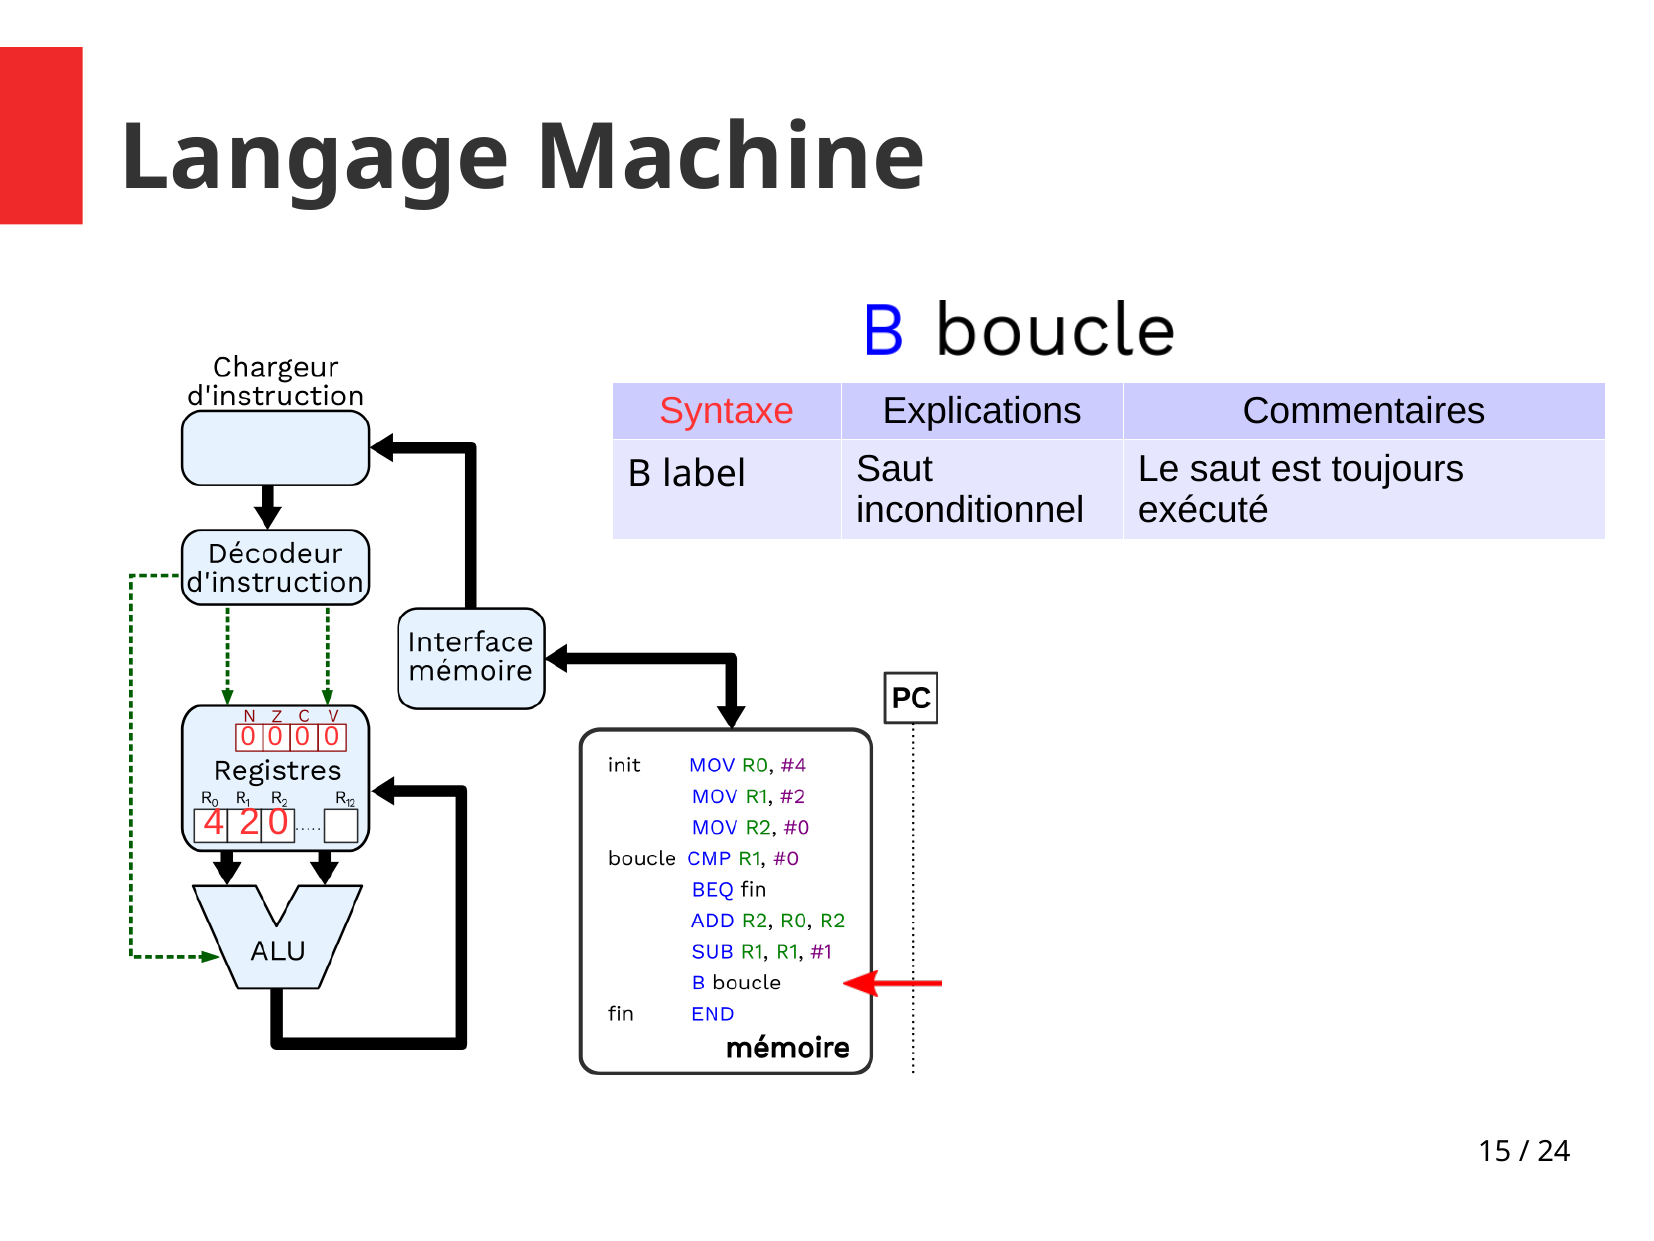

# Langage Machine
| Syntaxe | Explications | Commentaires |
| --- | --- | --- |
| B label | Saut inconditionnel | Le saut est toujours exécuté |
0
0
0
0
4
2
0
15